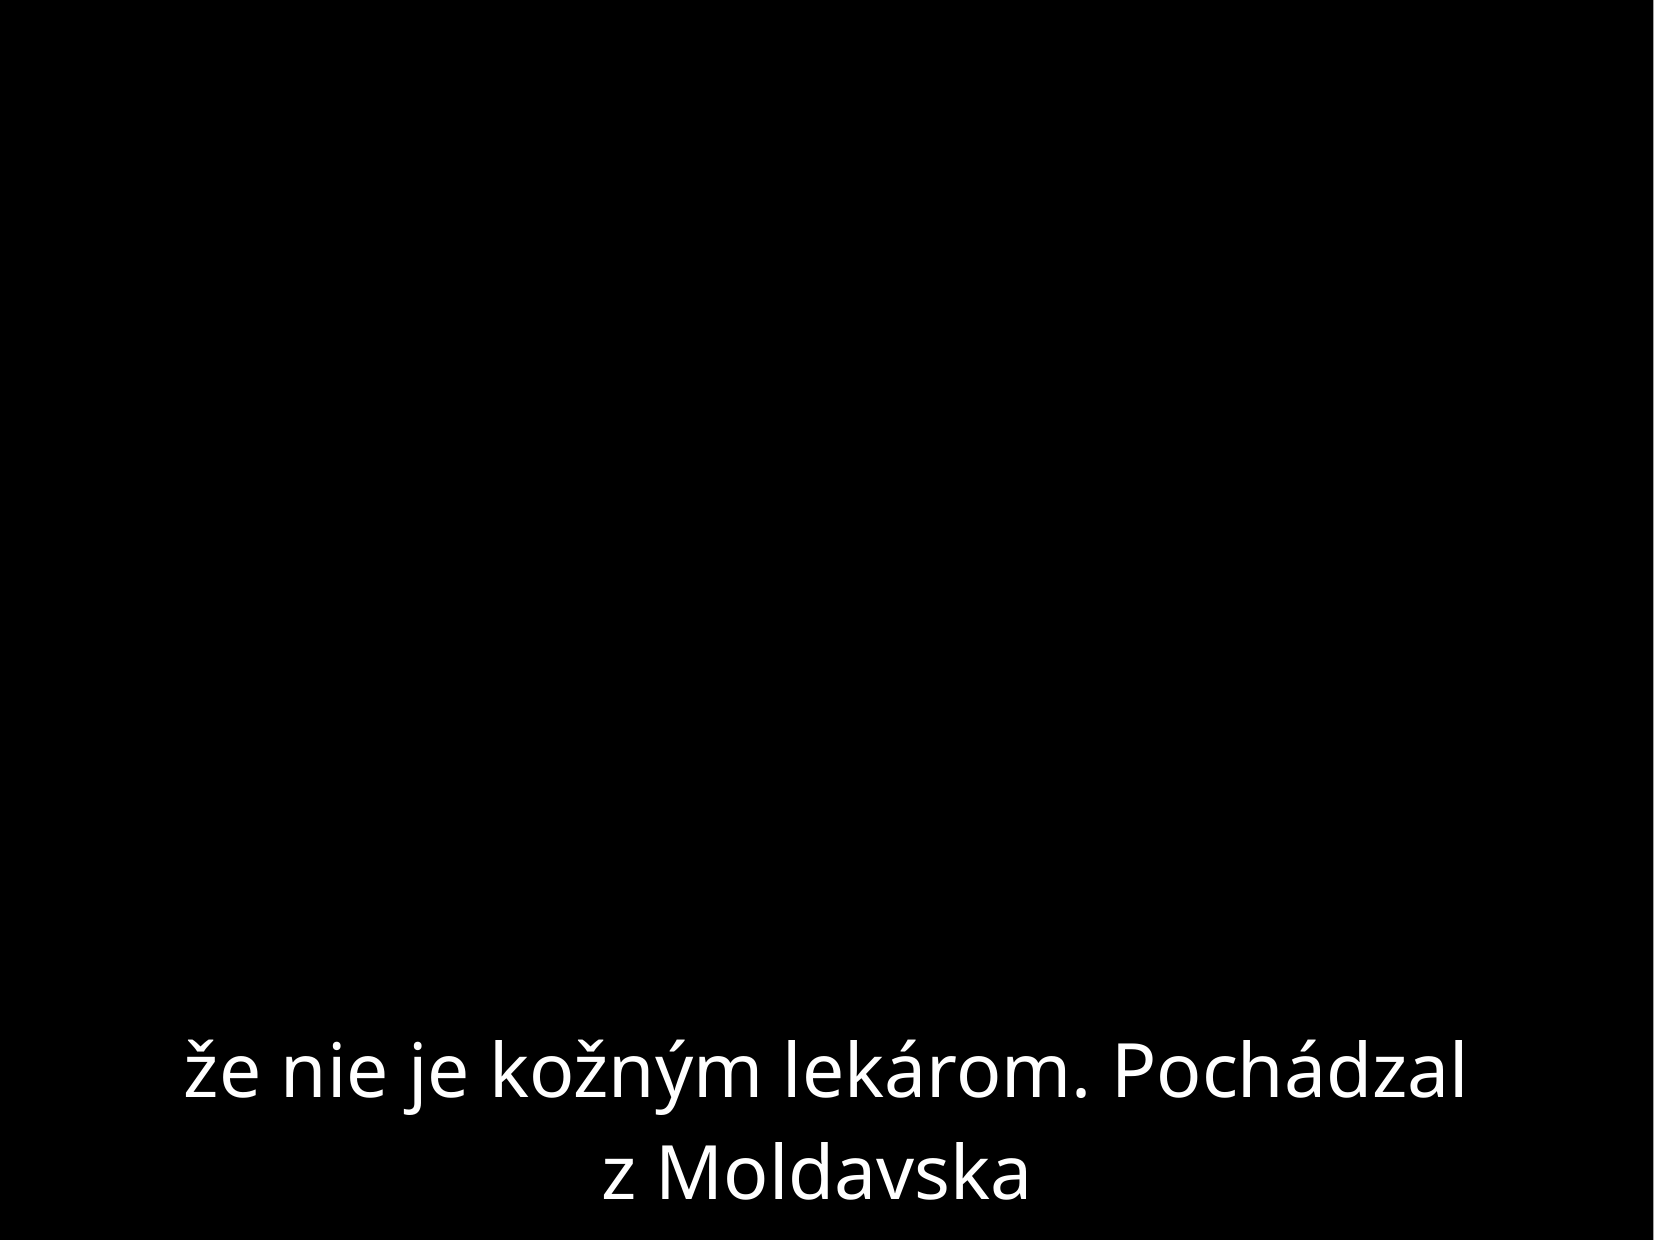

# že nie je kožným lekárom. Pochádzal z Moldavska